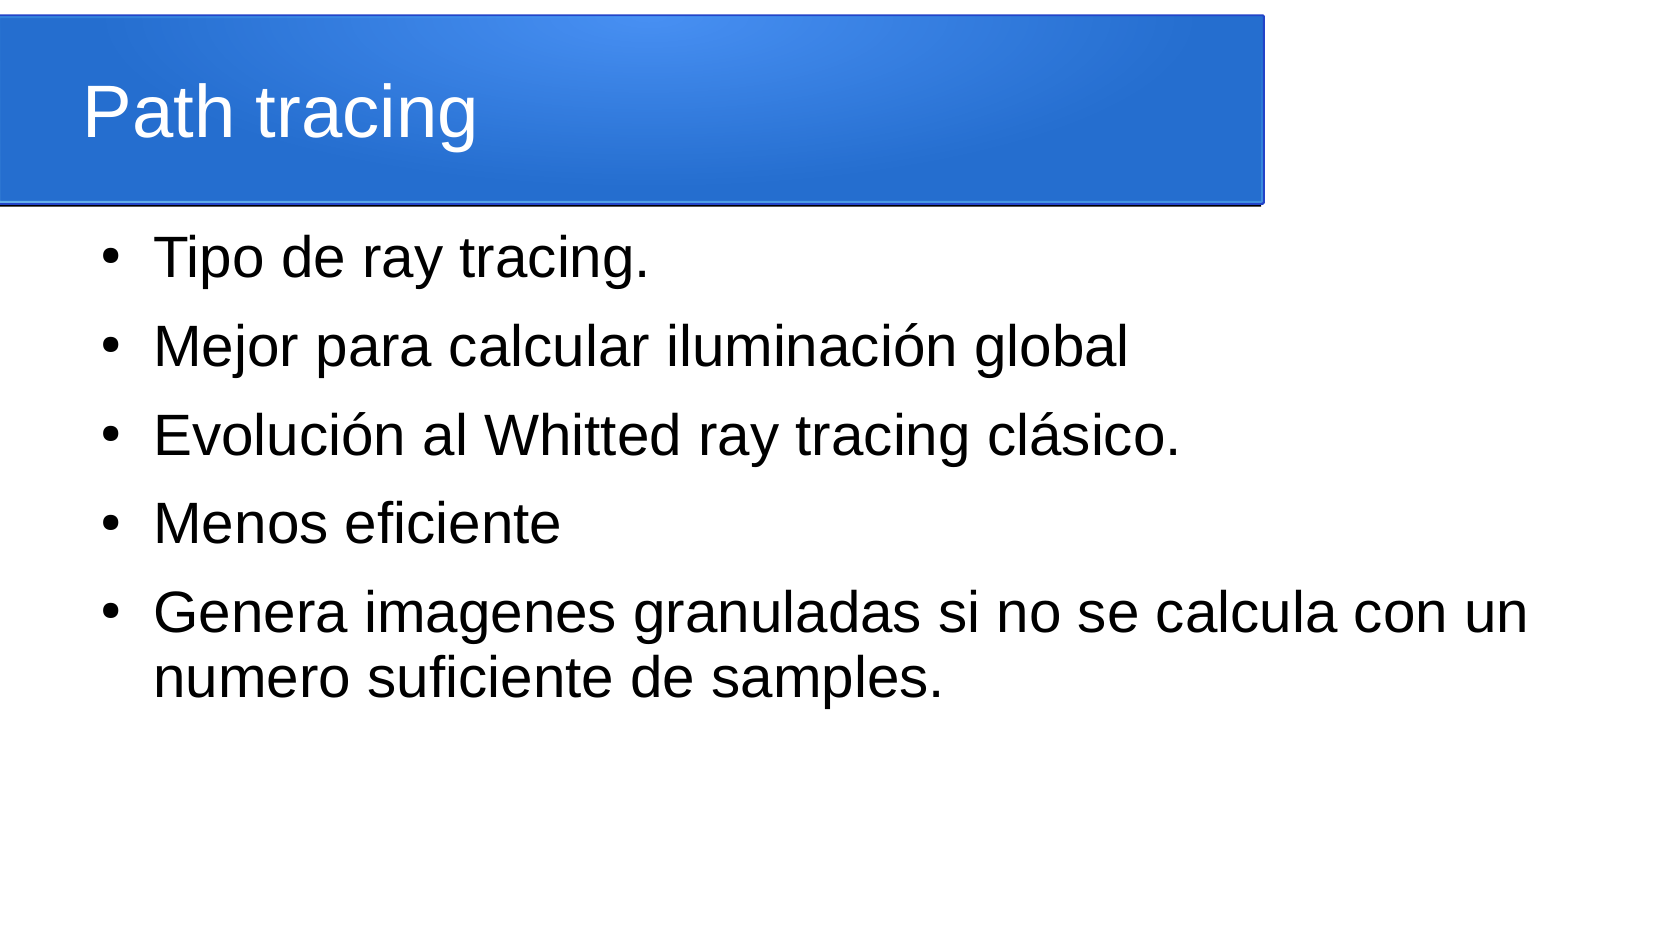

# Path tracing
Tipo de ray tracing.
Mejor para calcular iluminación global
Evolución al Whitted ray tracing clásico.
Menos eficiente
Genera imagenes granuladas si no se calcula con un numero suficiente de samples.